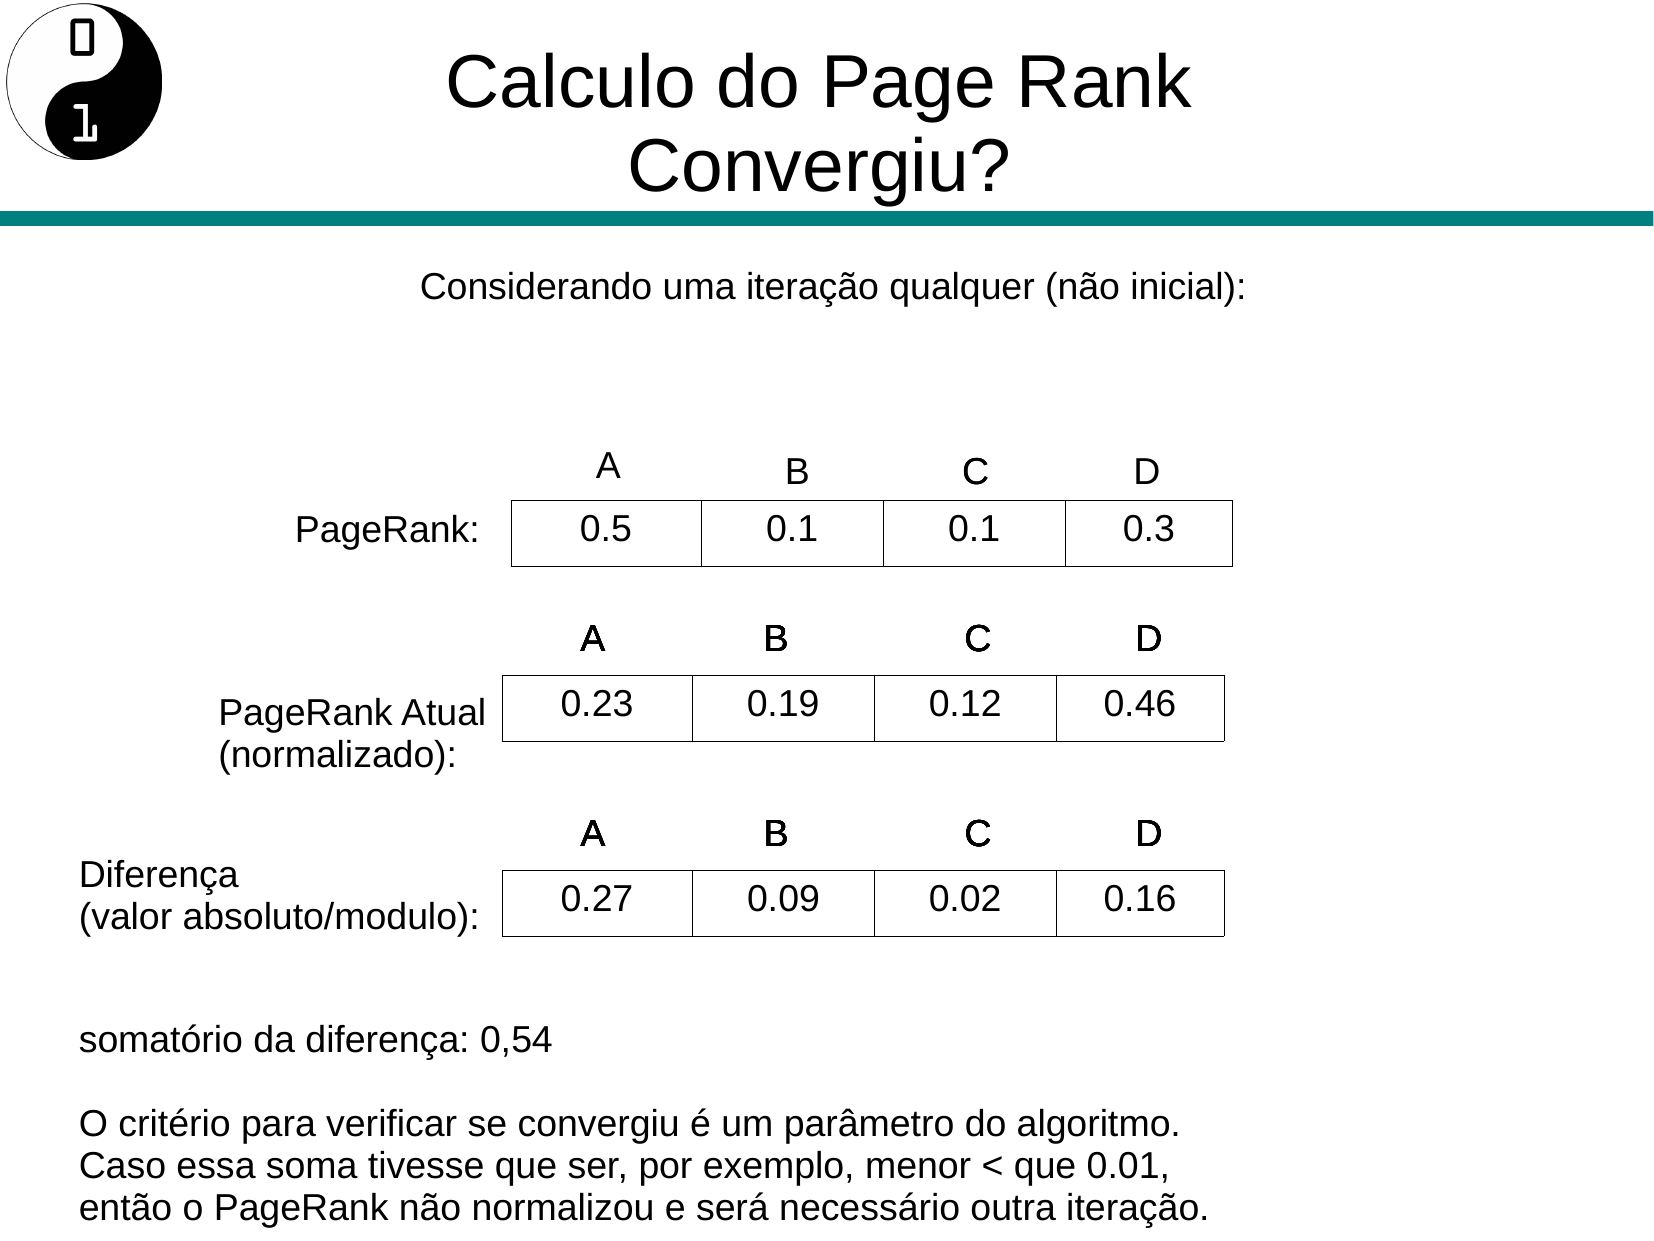

# Calculo do Page Rank Convergiu?
Considerando uma iteração qualquer (não inicial):
A
B
C
C
D
| 0.5 | 0.1 | 0.1 | 0.3 |
| --- | --- | --- | --- |
PageRank:
A
B
C
D
A
A
A
B
B
B
C
C
C
D
D
D
A
A
B
B
C
C
D
D
| 0.23 | 0.19 | 0.12 | 0.46 |
| --- | --- | --- | --- |
PageRank Atual
(normalizado):
A
B
C
D
A
A
A
B
B
B
C
C
C
D
D
D
A
A
B
B
C
C
D
D
Diferença
(valor absoluto/modulo):
| 0.27 | 0.09 | 0.02 | 0.16 |
| --- | --- | --- | --- |
somatório da diferença: 0,54
O critério para verificar se convergiu é um parâmetro do algoritmo.
Caso essa soma tivesse que ser, por exemplo, menor < que 0.01,
então o PageRank não normalizou e será necessário outra iteração.